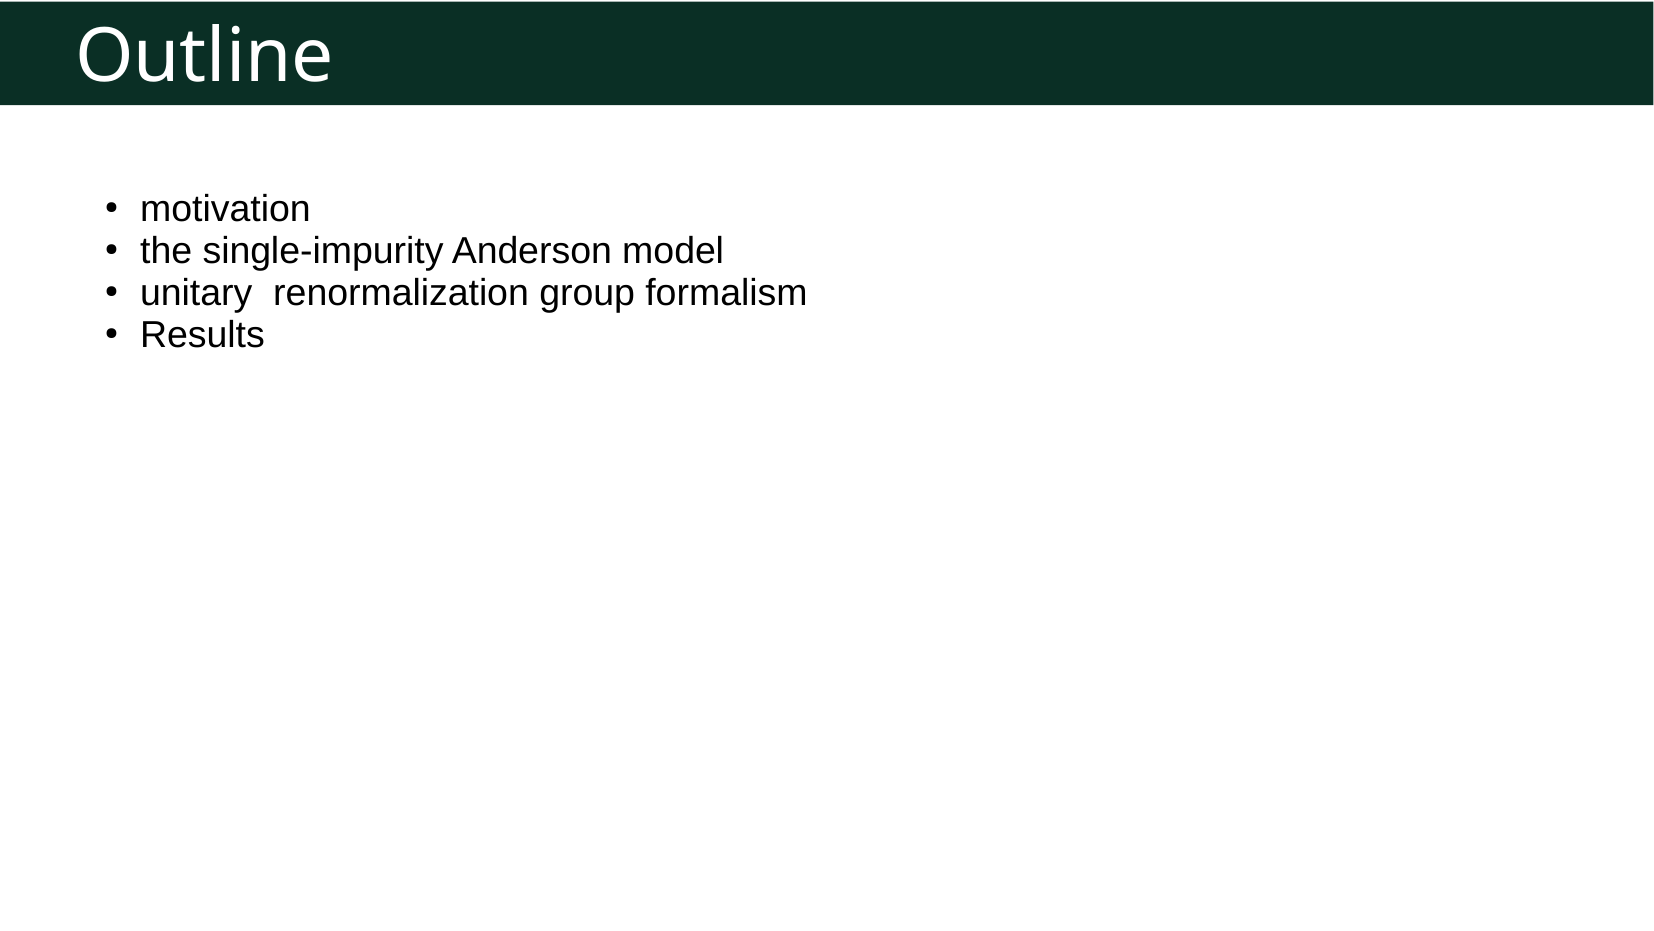

# Outline
motivation
the single-impurity Anderson model
unitary renormalization group formalism
Results